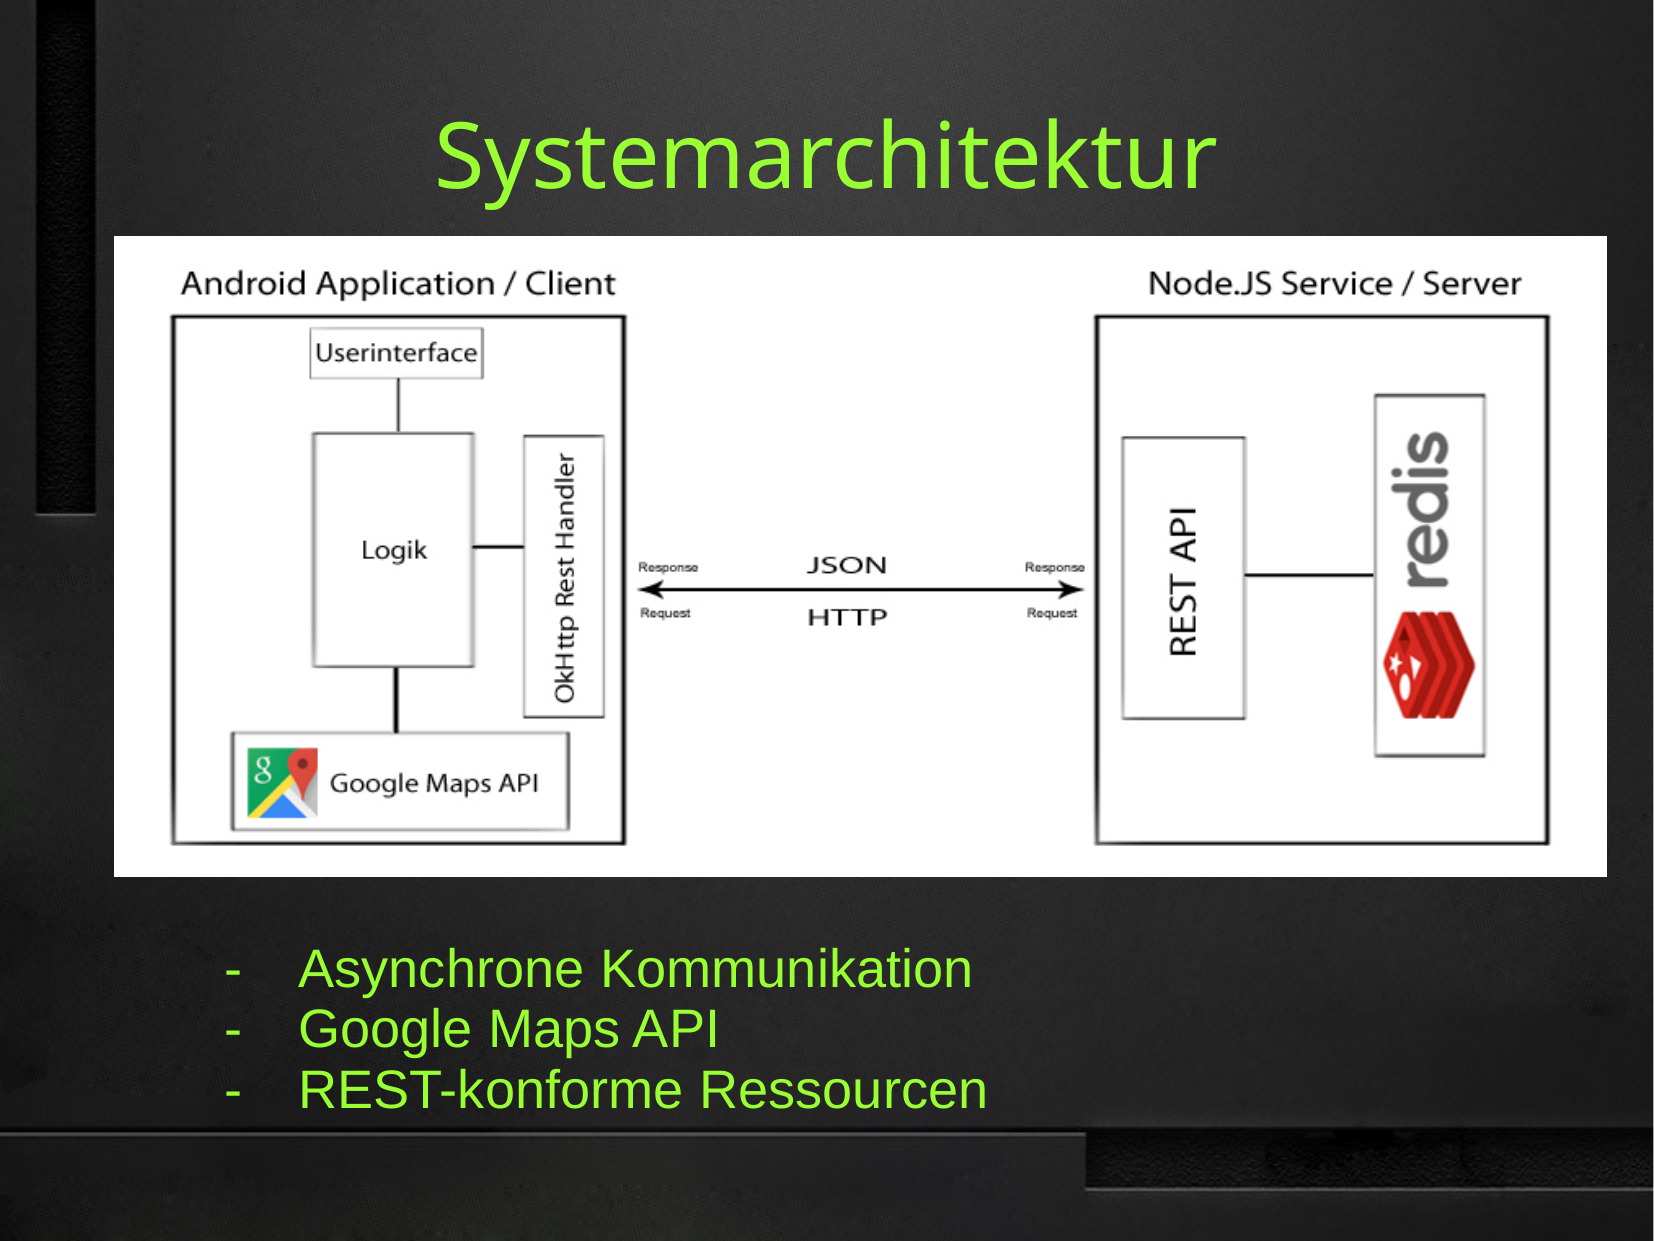

# Systemarchitektur
-	Asynchrone Kommunikation
-	Google Maps API
-	REST-konforme Ressourcen